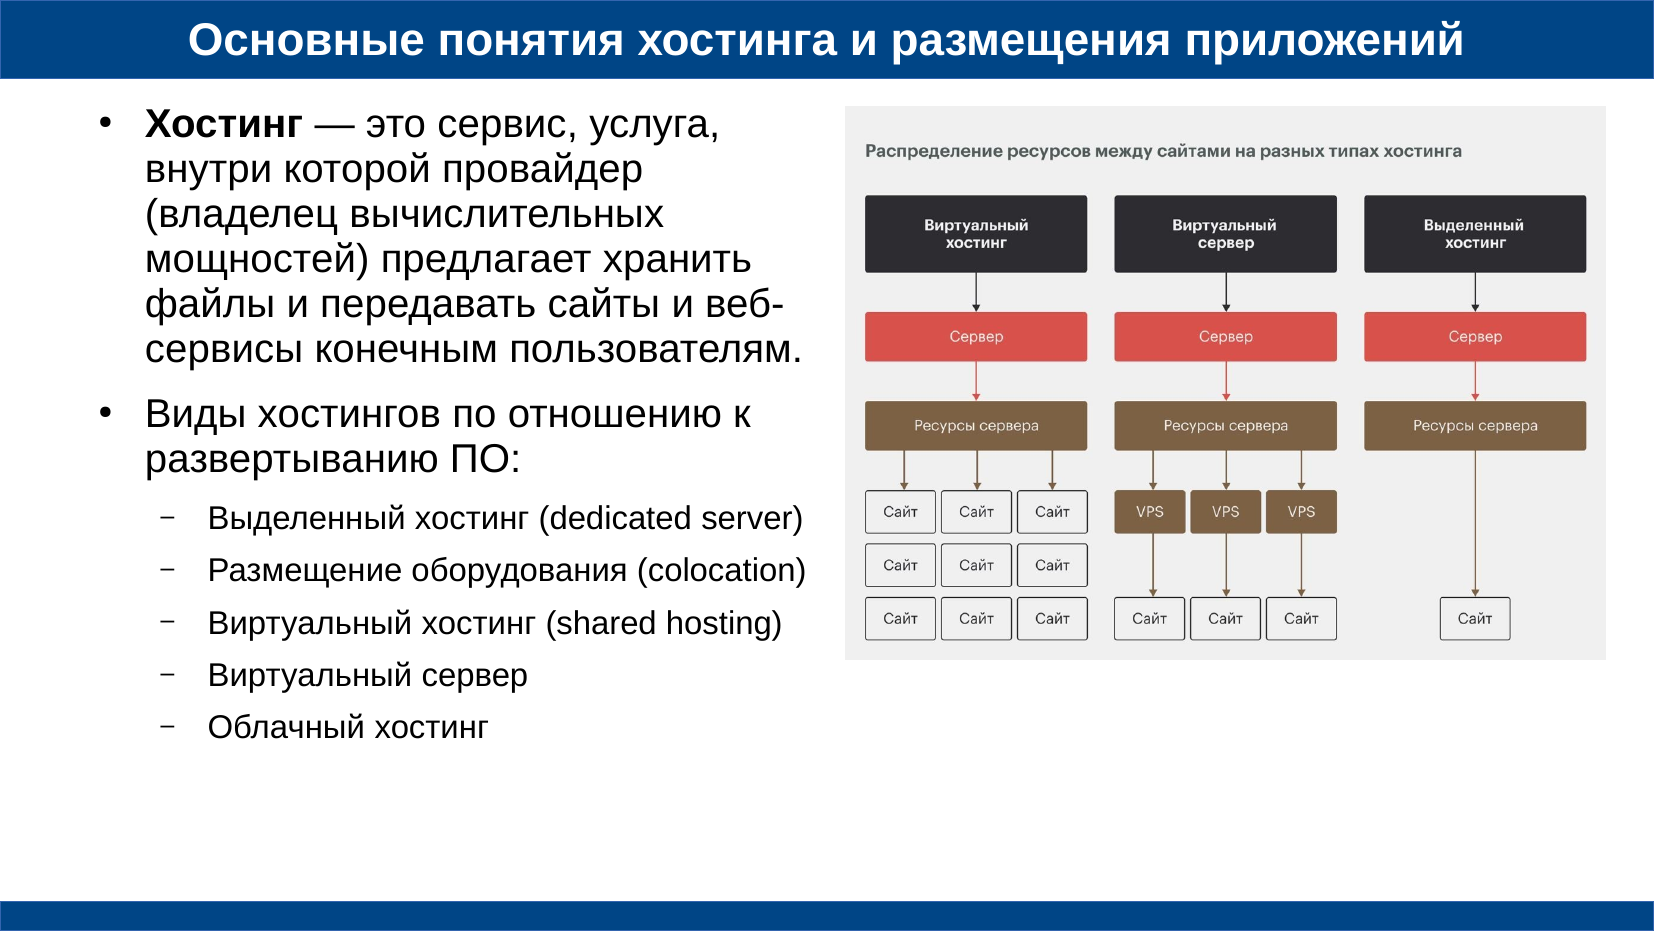

# Основные понятия хостинга и размещения приложений
Хостинг — это сервис, услуга, внутри которой провайдер (владелец вычислительных мощностей) предлагает хранить файлы и передавать сайты и веб-сервисы конечным пользователям.
Виды хостингов по отношению к развертыванию ПО:
Выделенный хостинг (dedicated server)
Размещение оборудования (colocation)
Виртуальный хостинг (shared hosting)
Виртуальный сервер
Облачный хостинг